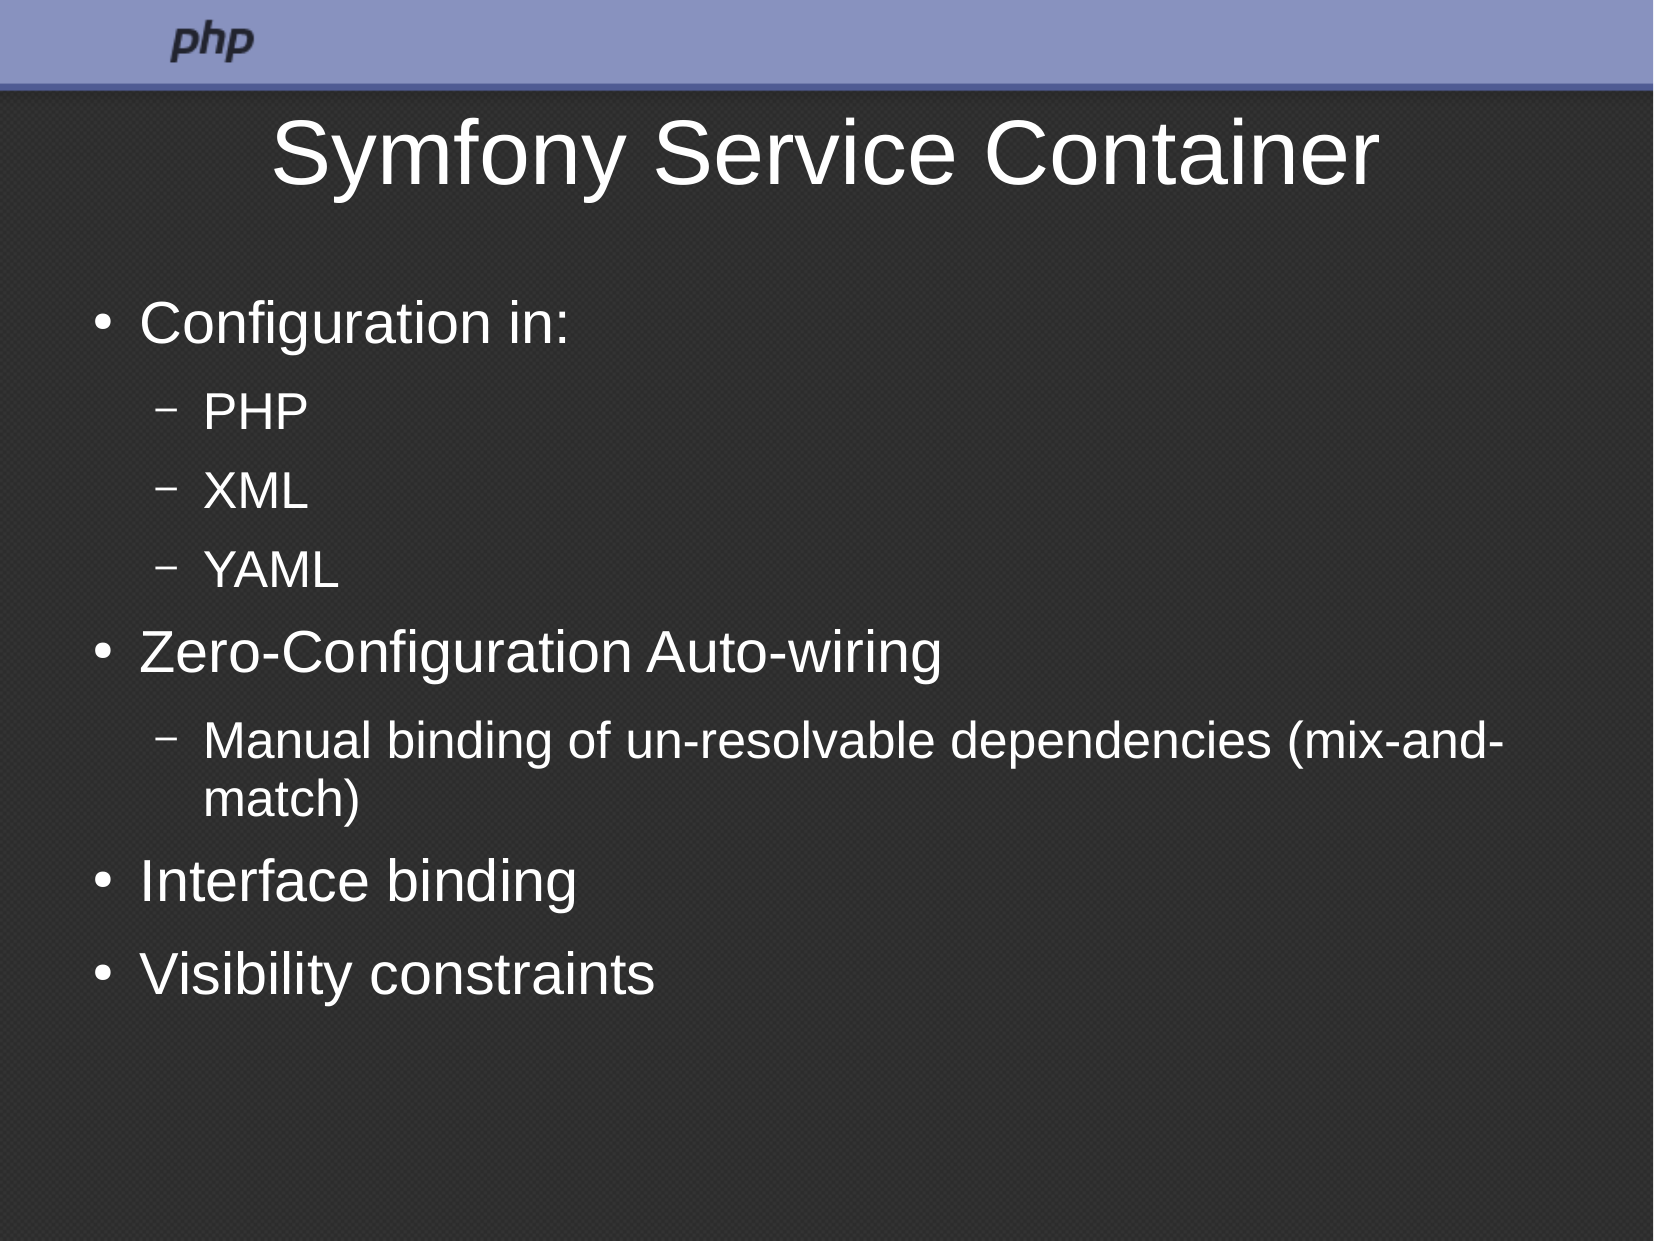

# Symfony Service Container
Configuration in:
PHP
XML
YAML
Zero-Configuration Auto-wiring
Manual binding of un-resolvable dependencies (mix-and-match)
Interface binding
Visibility constraints